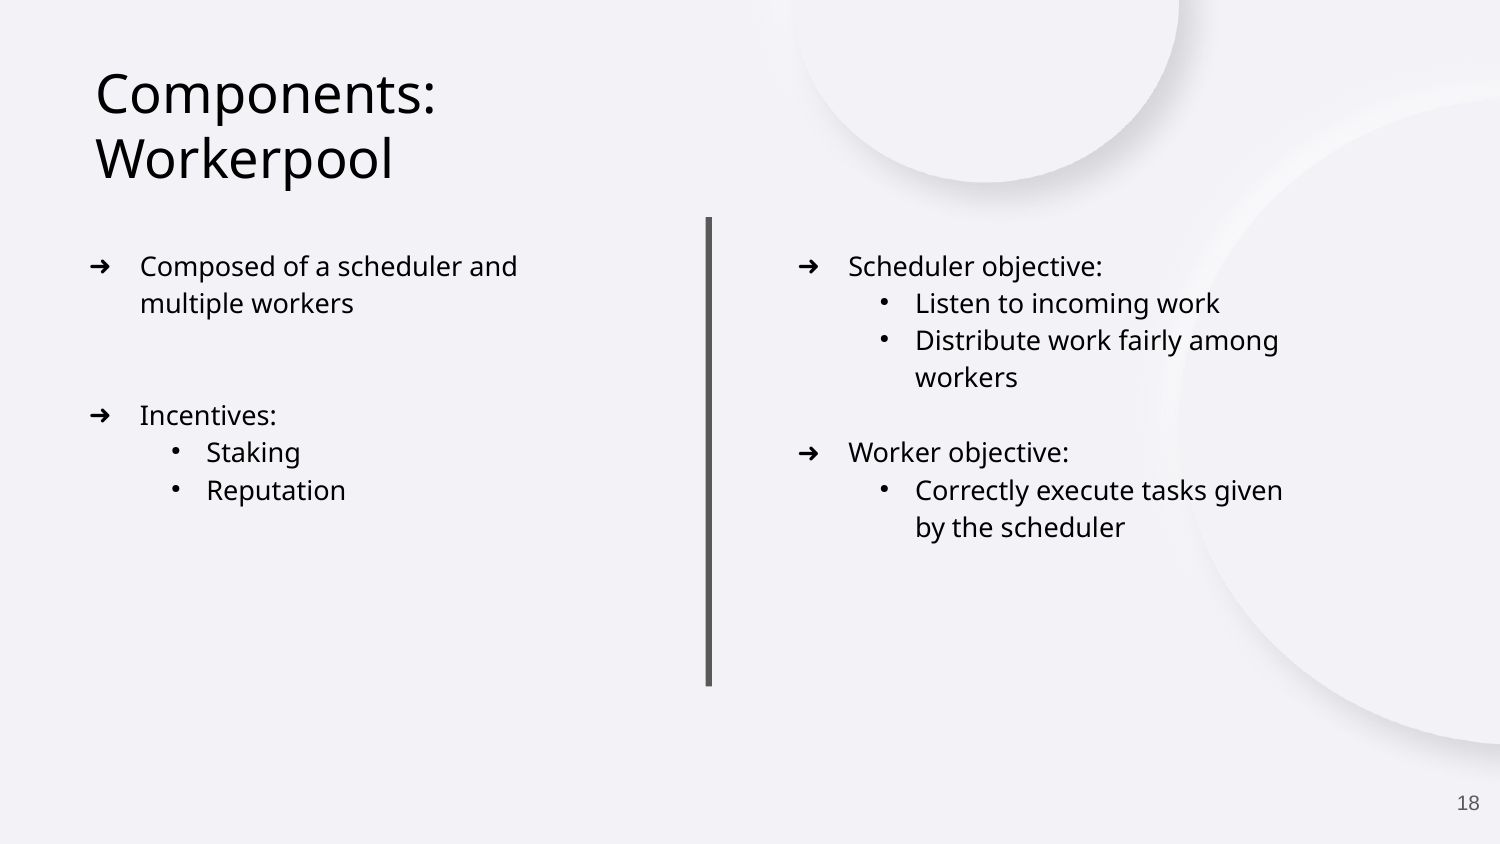

Components:
Workerpool
Composed of a scheduler and multiple workers
Incentives:
Staking
Reputation
Scheduler objective:
Listen to incoming work
Distribute work fairly among workers
Worker objective:
Correctly execute tasks given by the scheduler